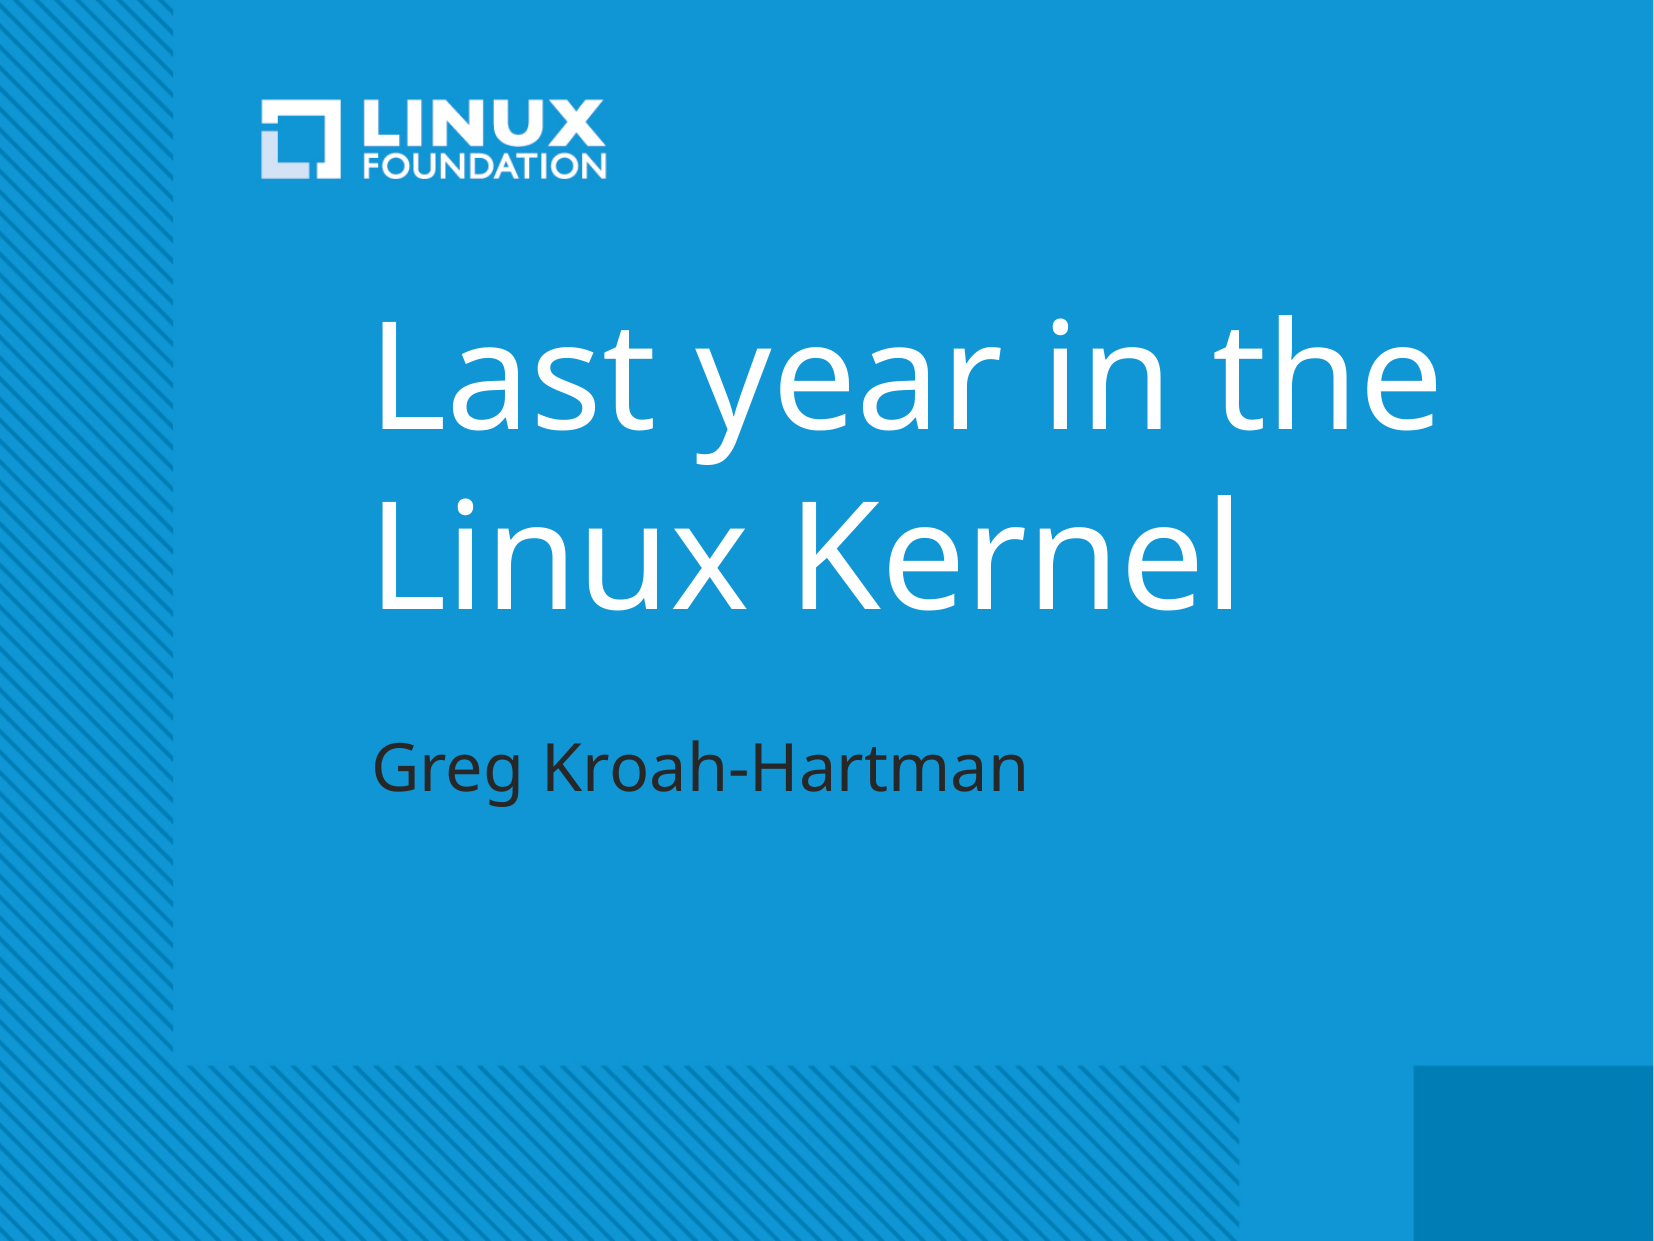

# Last year in the Linux Kernel
Greg Kroah-Hartman